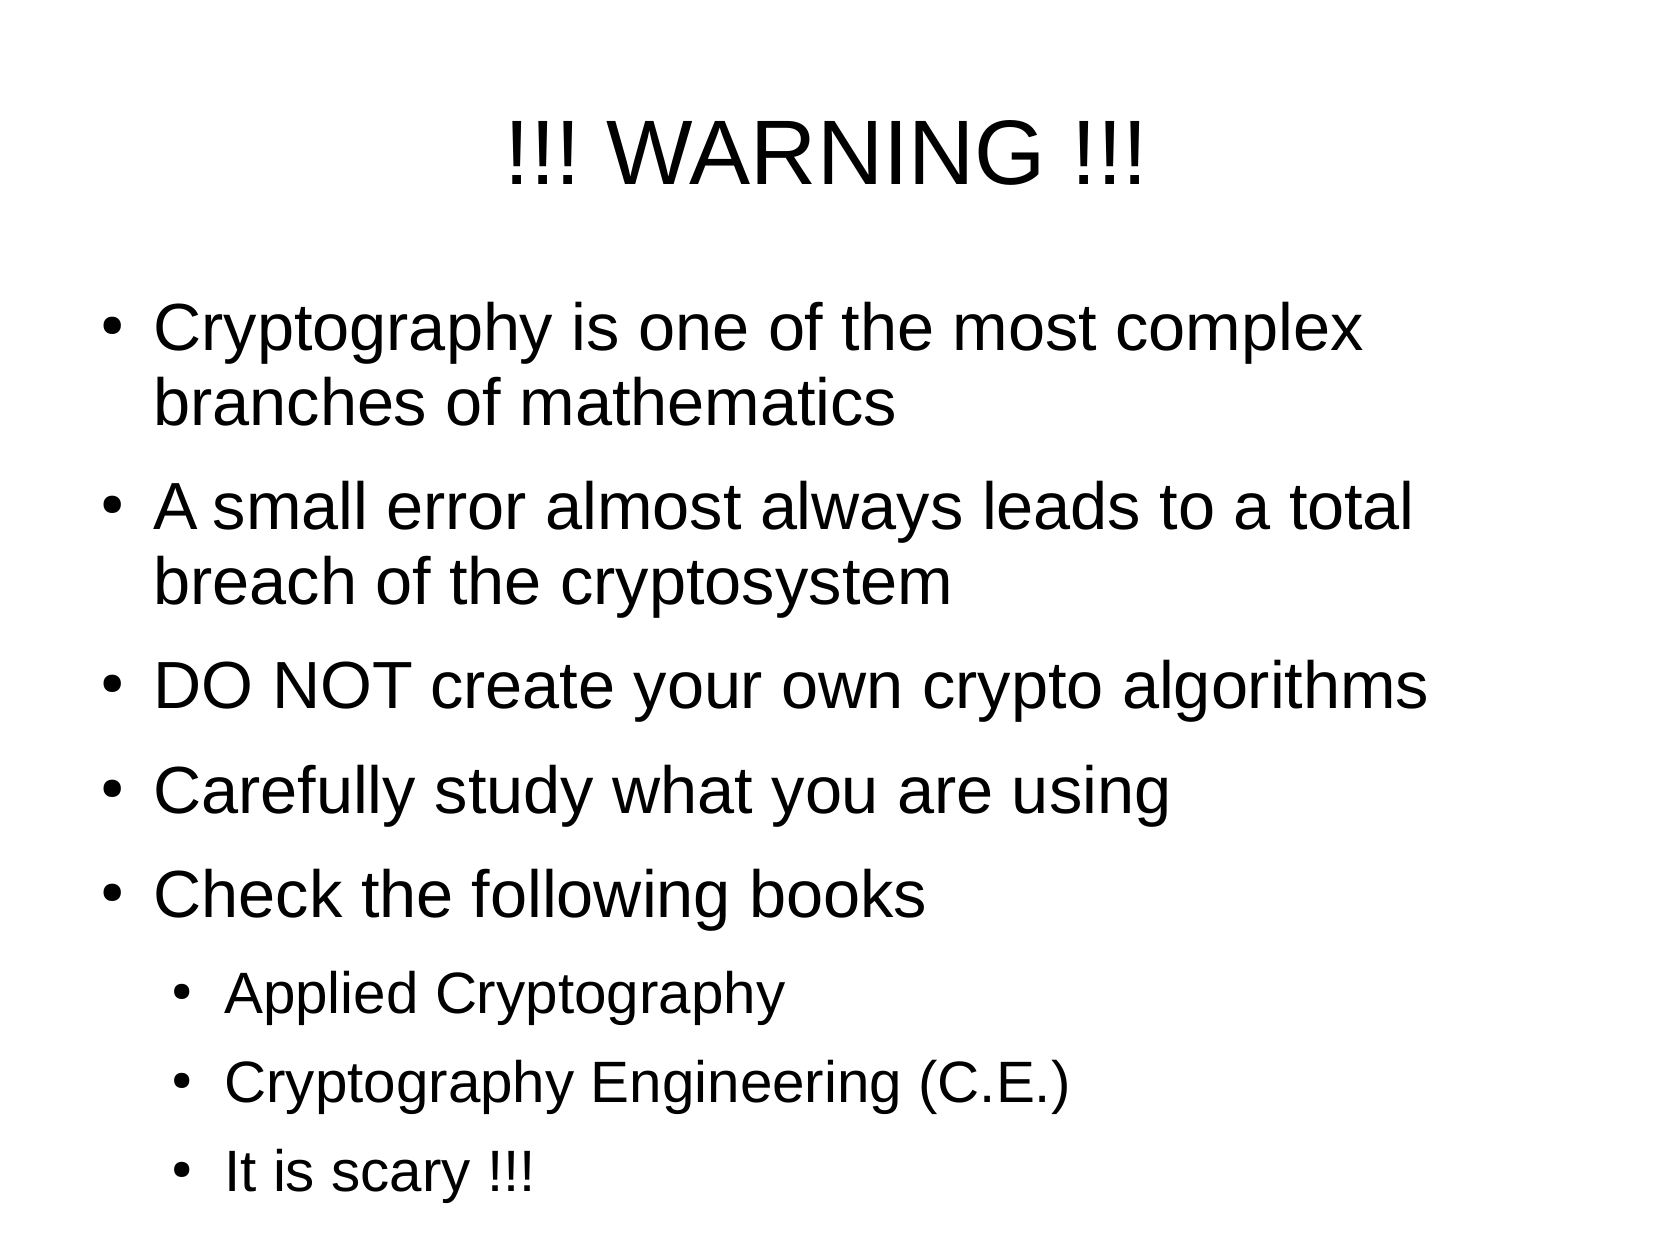

# !!! WARNING !!!
Cryptography is one of the most complex branches of mathematics
A small error almost always leads to a total breach of the cryptosystem
DO NOT create your own crypto algorithms
Carefully study what you are using
Check the following books
Applied Cryptography
Cryptography Engineering (C.E.)
It is scary !!!